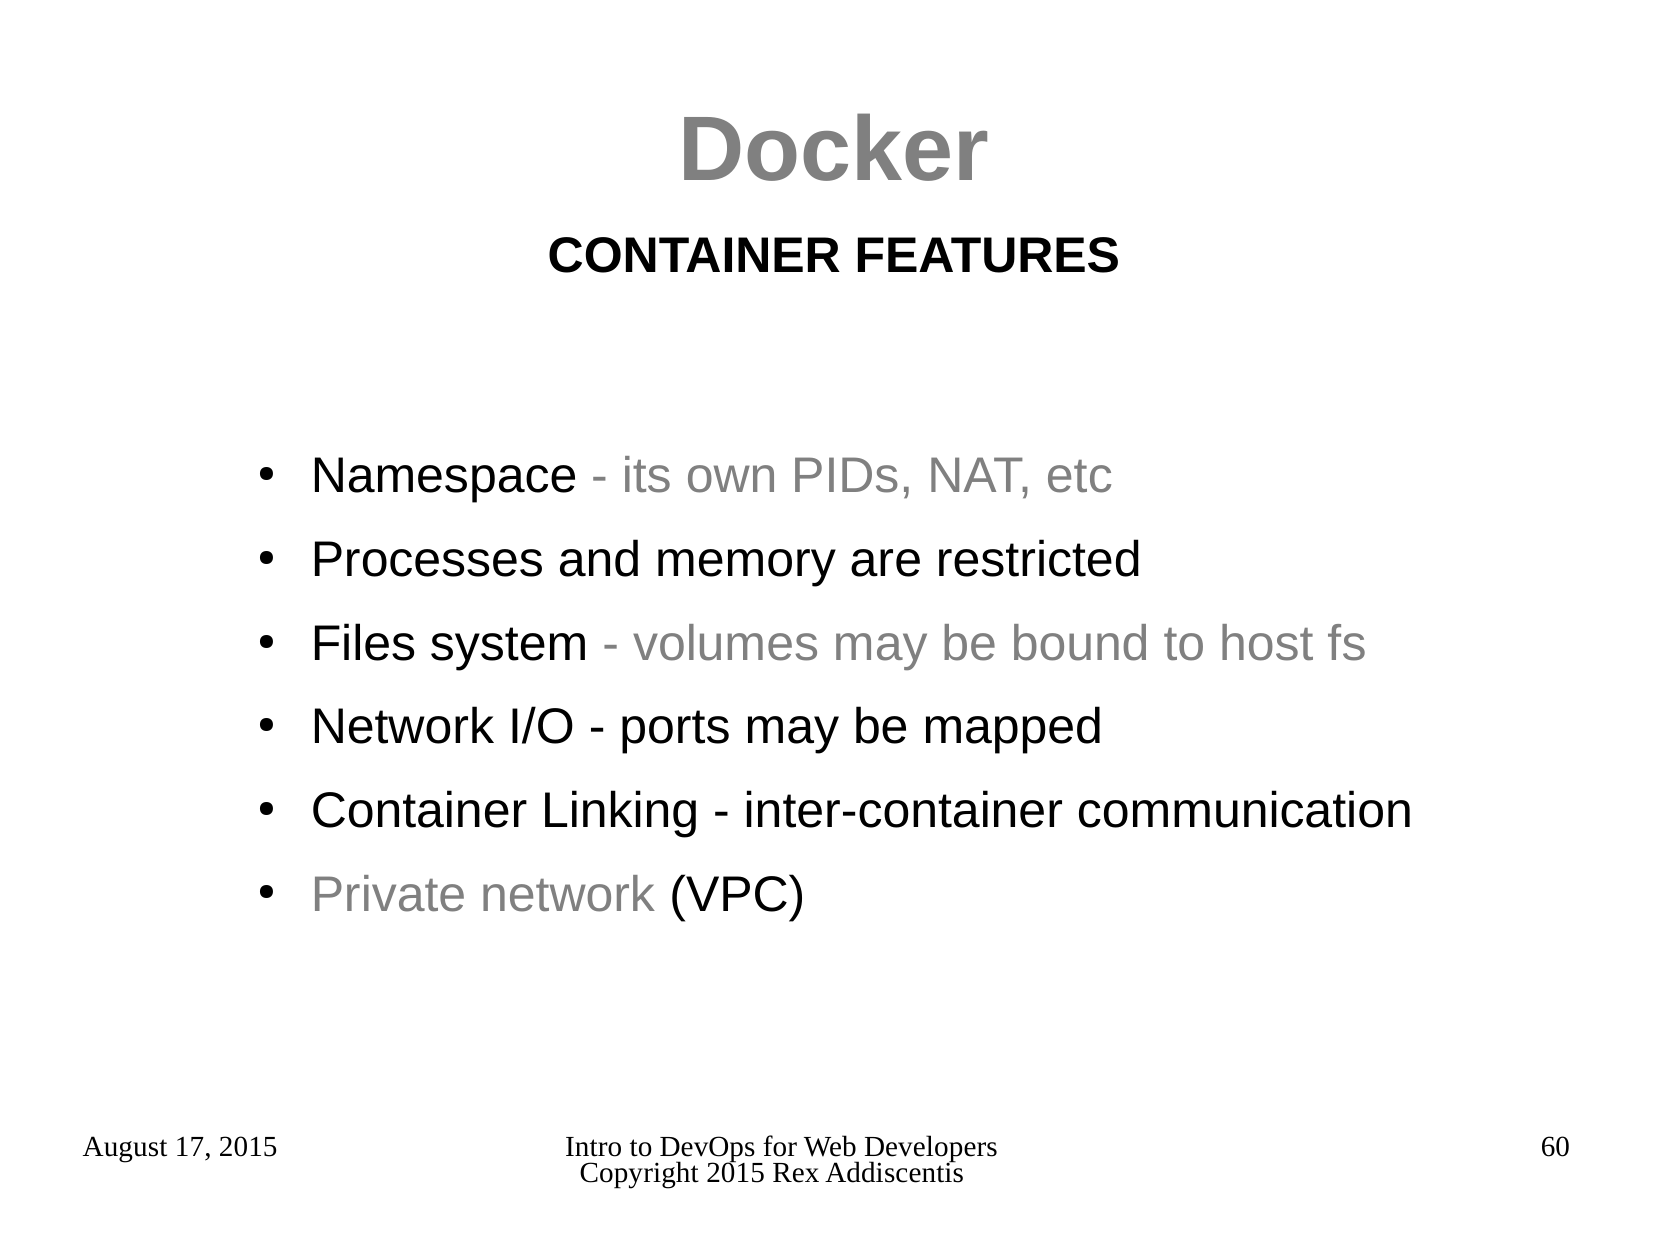

# Docker
CONTAINER FEATURES
Namespace - its own PIDs, NAT, etc
Processes and memory are restricted
Files system - volumes may be bound to host fs
Network I/O - ports may be mapped
Container Linking - inter-container communication
Private network (VPC)
August 17, 2015
Intro to DevOps for Web Developers Copyright 2015 Rex Addiscentis
60